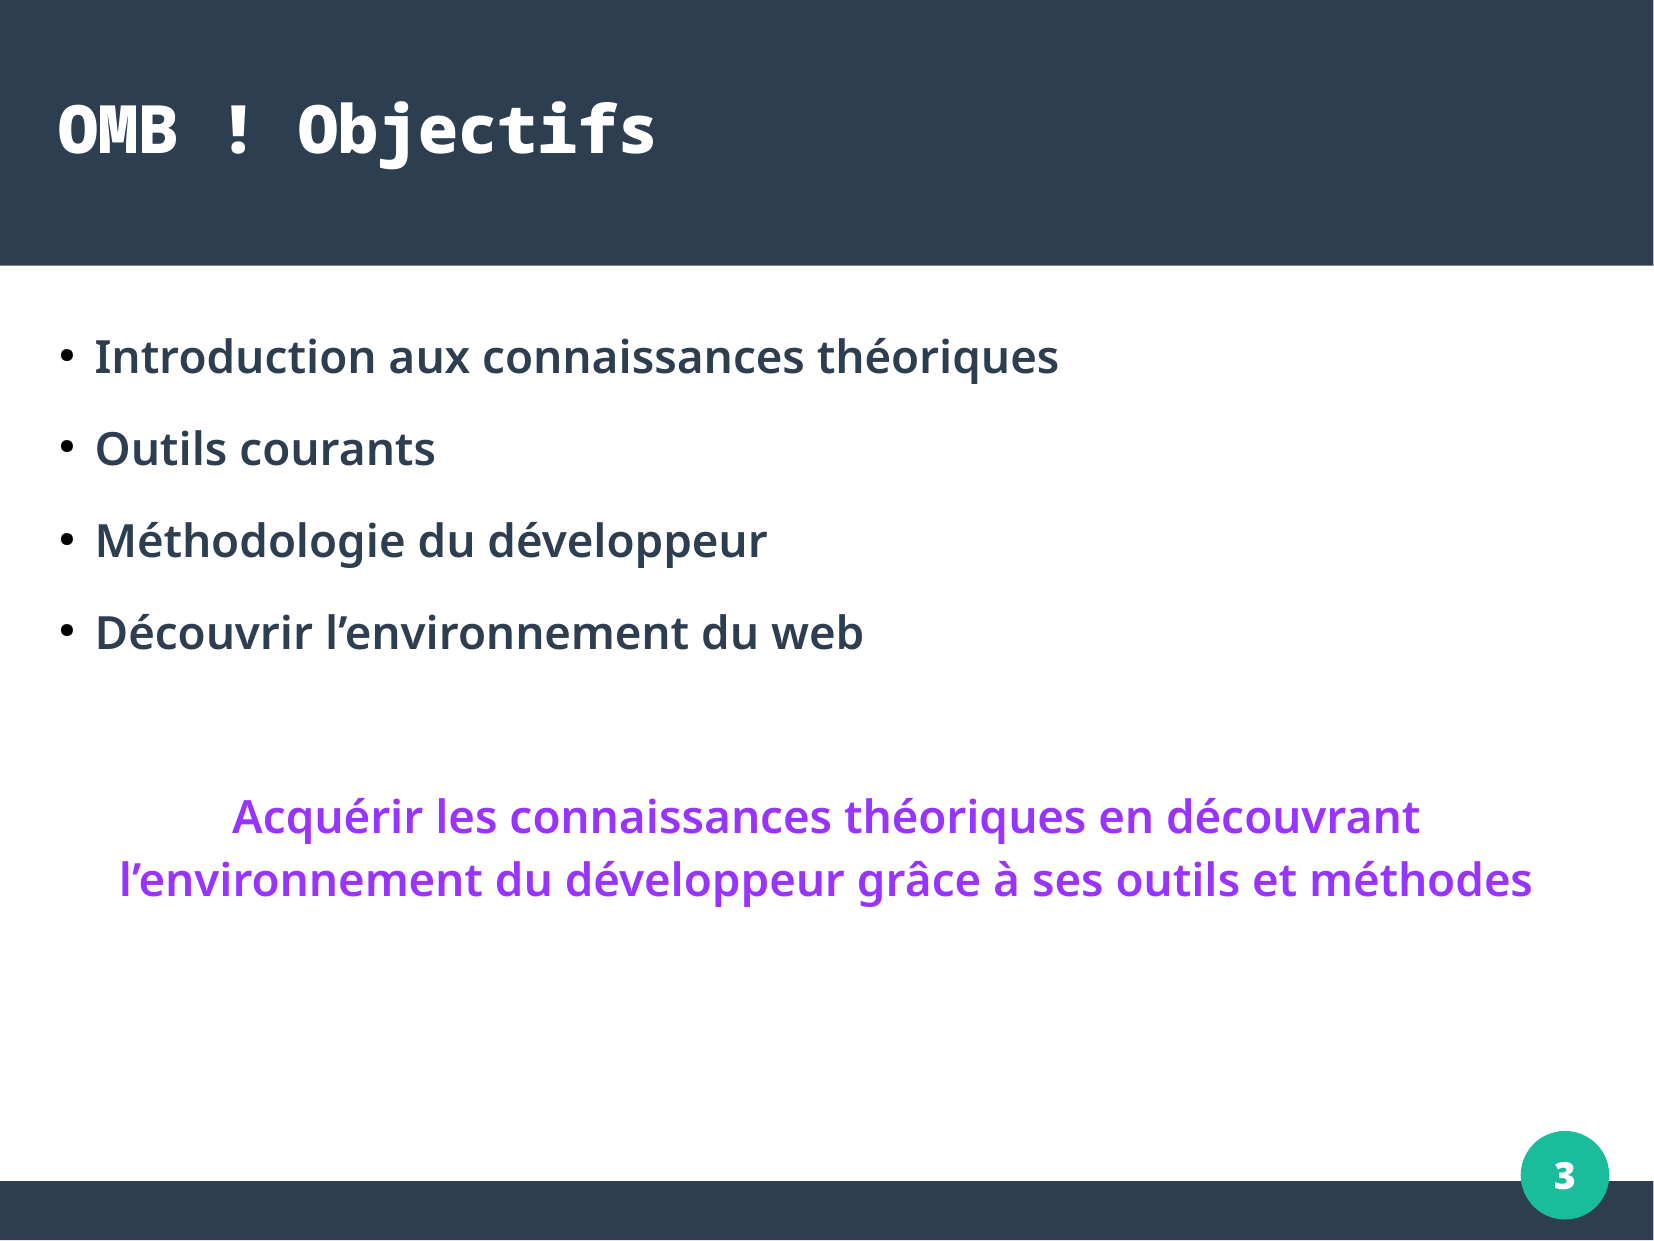

# OMB ! Objectifs
Introduction aux connaissances théoriques
Outils courants
Méthodologie du développeur
Découvrir l’environnement du web
Acquérir les connaissances théoriques en découvrant l’environnement du développeur grâce à ses outils et méthodes
3